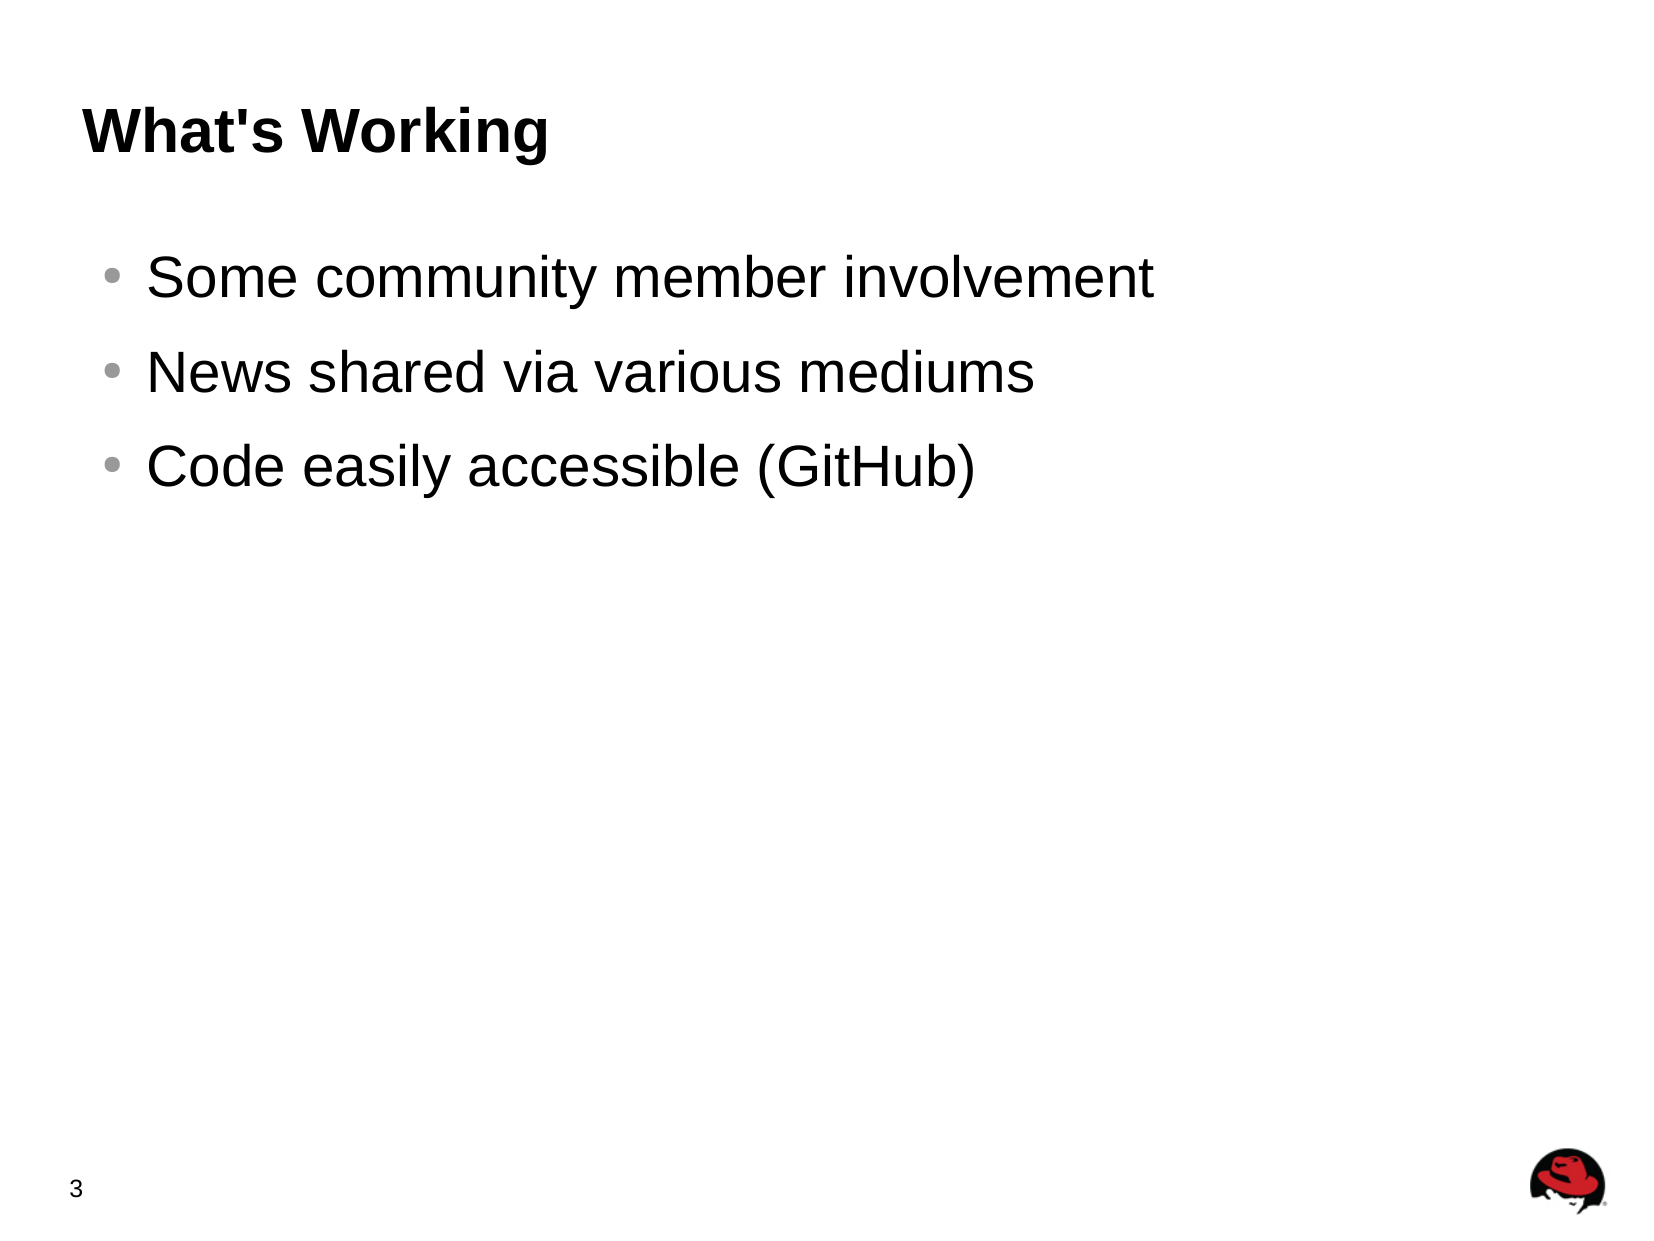

# What's Working
Some community member involvement
News shared via various mediums
Code easily accessible (GitHub)